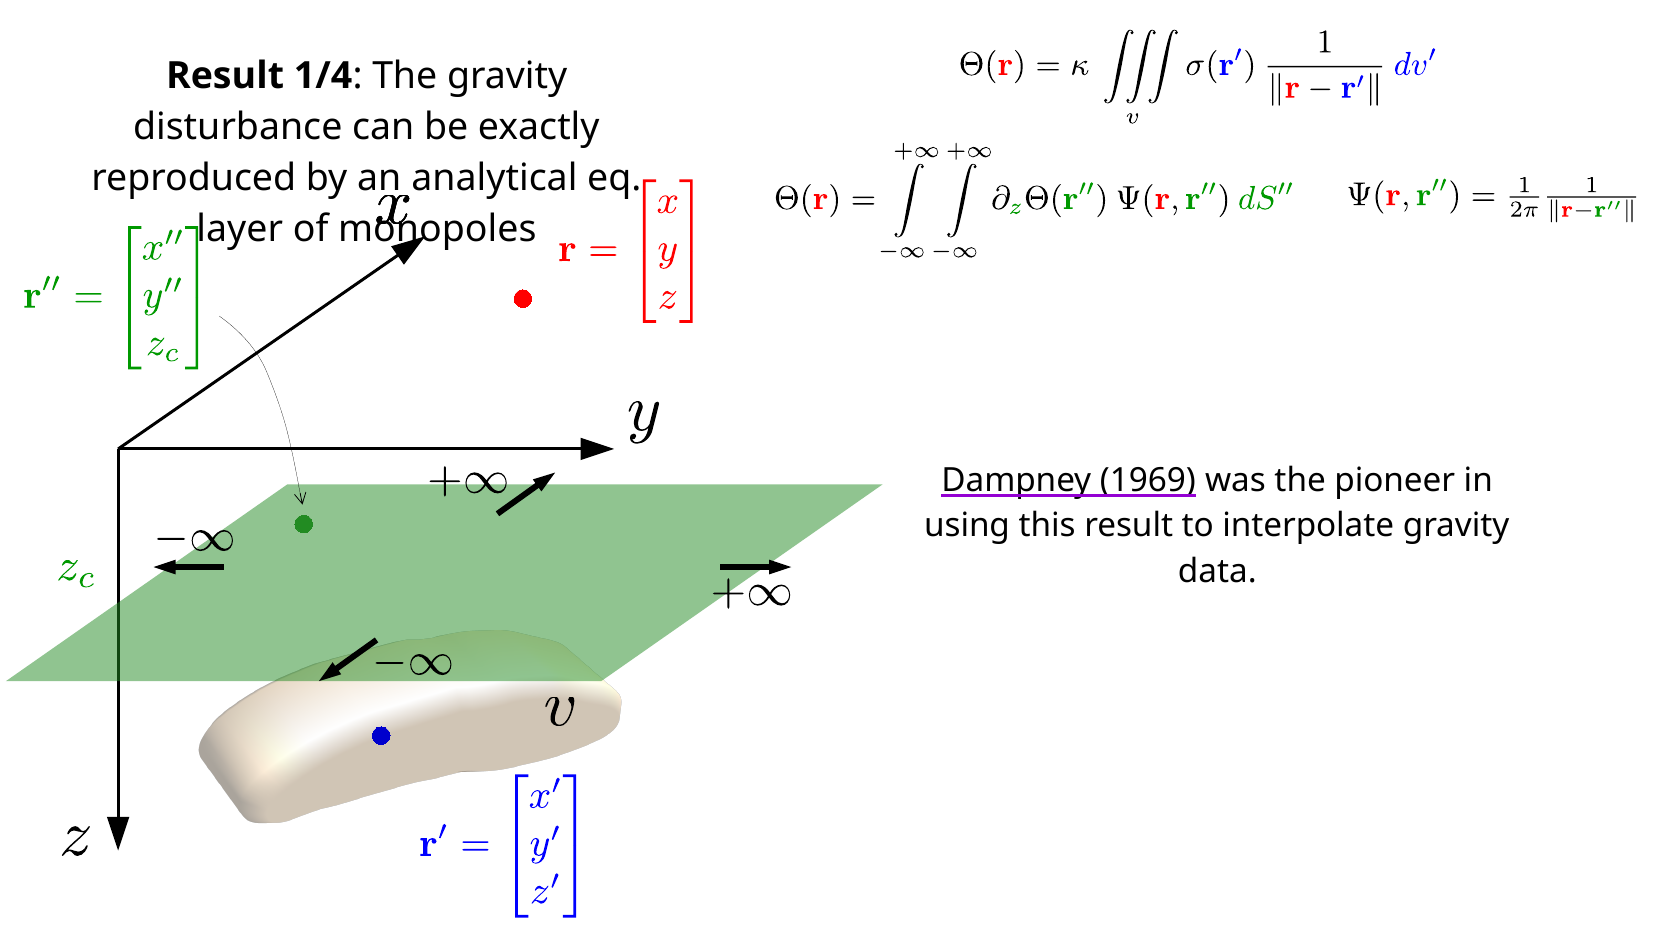

Result 1/4: The gravity disturbance can be exactly reproduced by an analytical eq. layer of monopoles
Dampney (1969) was the pioneer in using this result to interpolate gravity data.